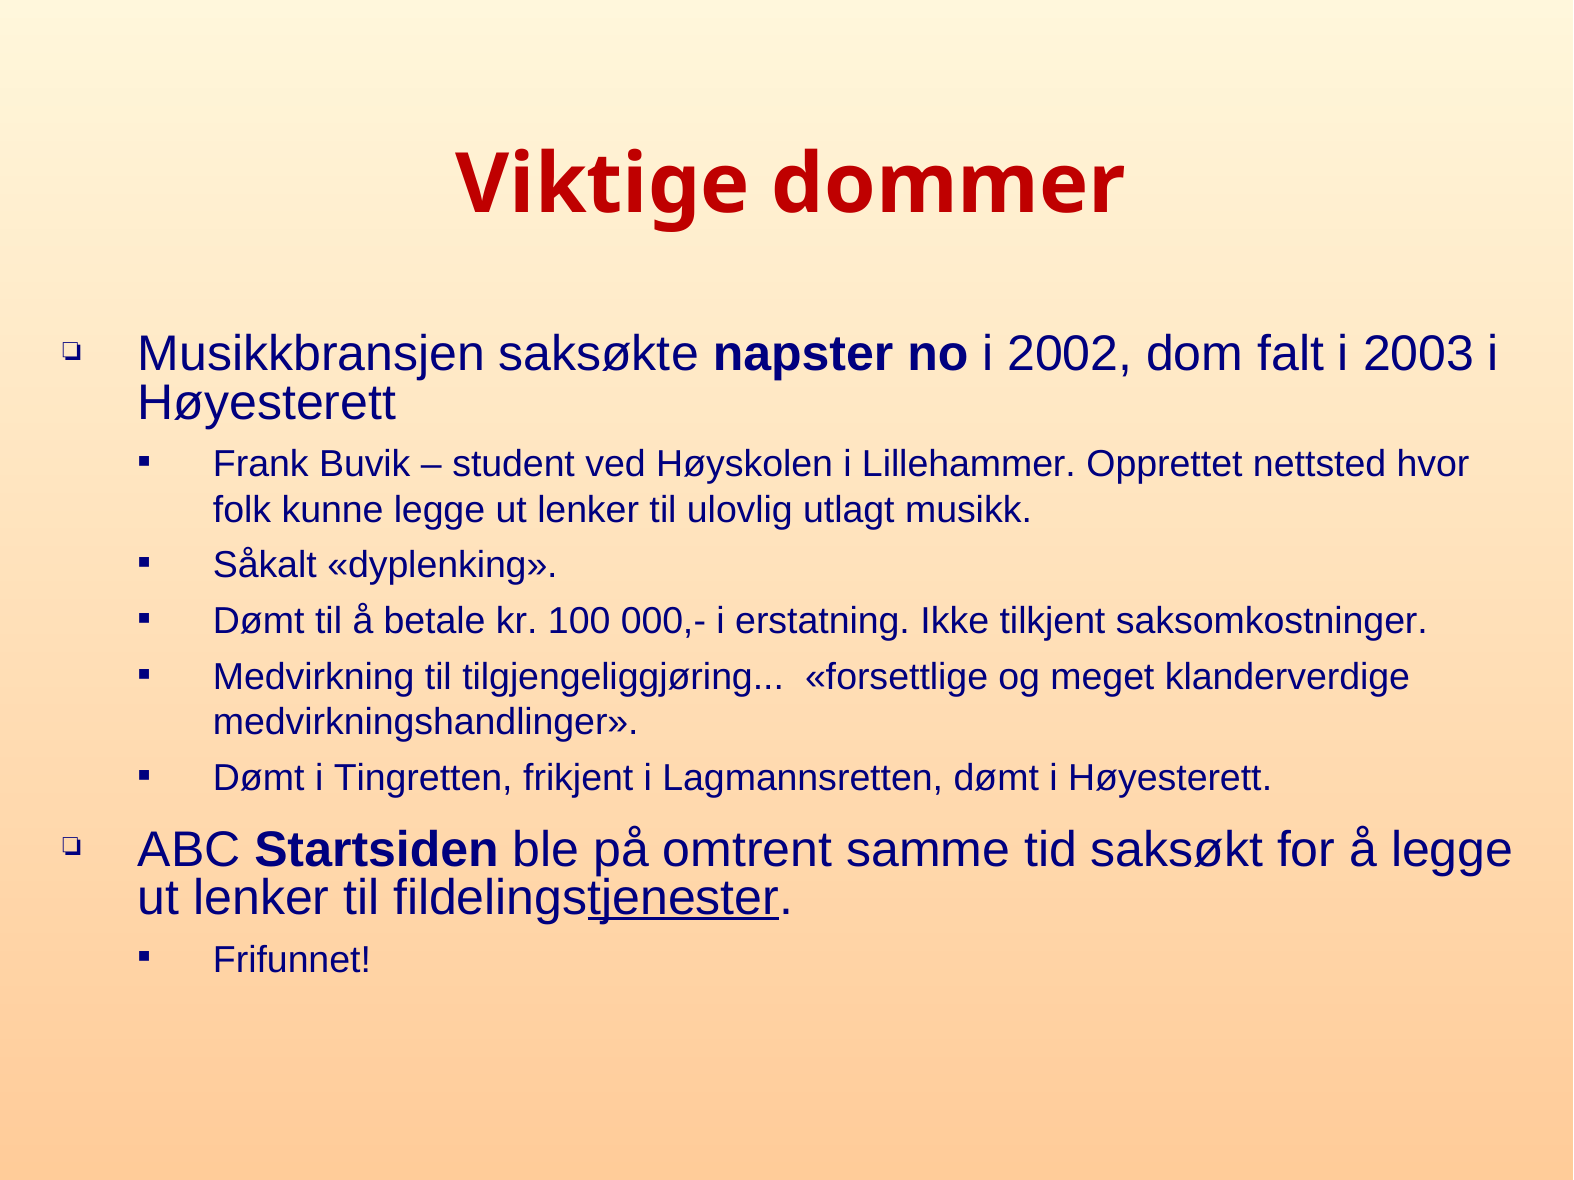

# Viktige dommer
Musikkbransjen saksøkte napster no i 2002, dom falt i 2003 i Høyesterett
Frank Buvik – student ved Høyskolen i Lillehammer. Opprettet nettsted hvor folk kunne legge ut lenker til ulovlig utlagt musikk.
Såkalt «dyplenking».
Dømt til å betale kr. 100 000,- i erstatning. Ikke tilkjent saksomkostninger.
Medvirkning til tilgjengeliggjøring... «forsettlige og meget klanderverdige medvirkningshandlinger».
Dømt i Tingretten, frikjent i Lagmannsretten, dømt i Høyesterett.
ABC Startsiden ble på omtrent samme tid saksøkt for å legge ut lenker til fildelingstjenester.
Frifunnet!